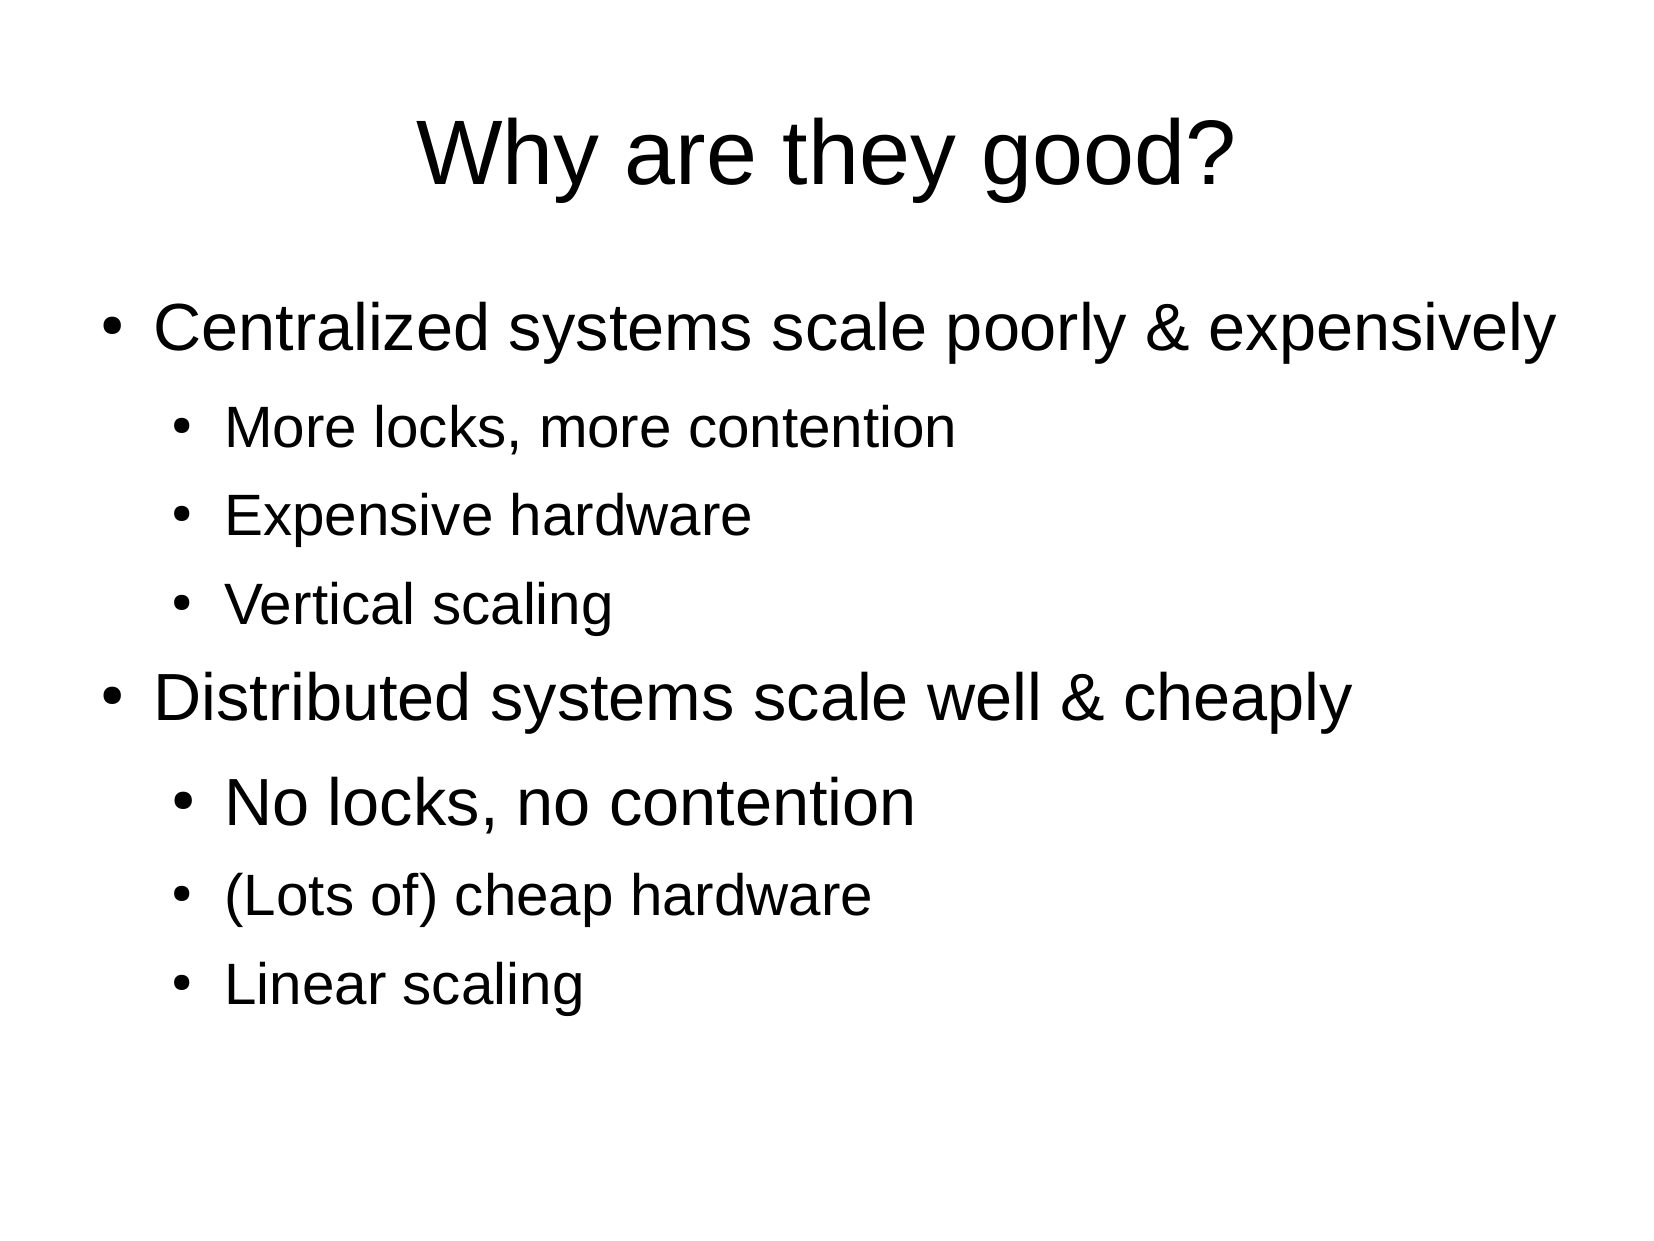

# Why are they good?
Centralized systems scale poorly & expensively
More locks, more contention
Expensive hardware
Vertical scaling
Distributed systems scale well & cheaply
No locks, no contention
(Lots of) cheap hardware
Linear scaling